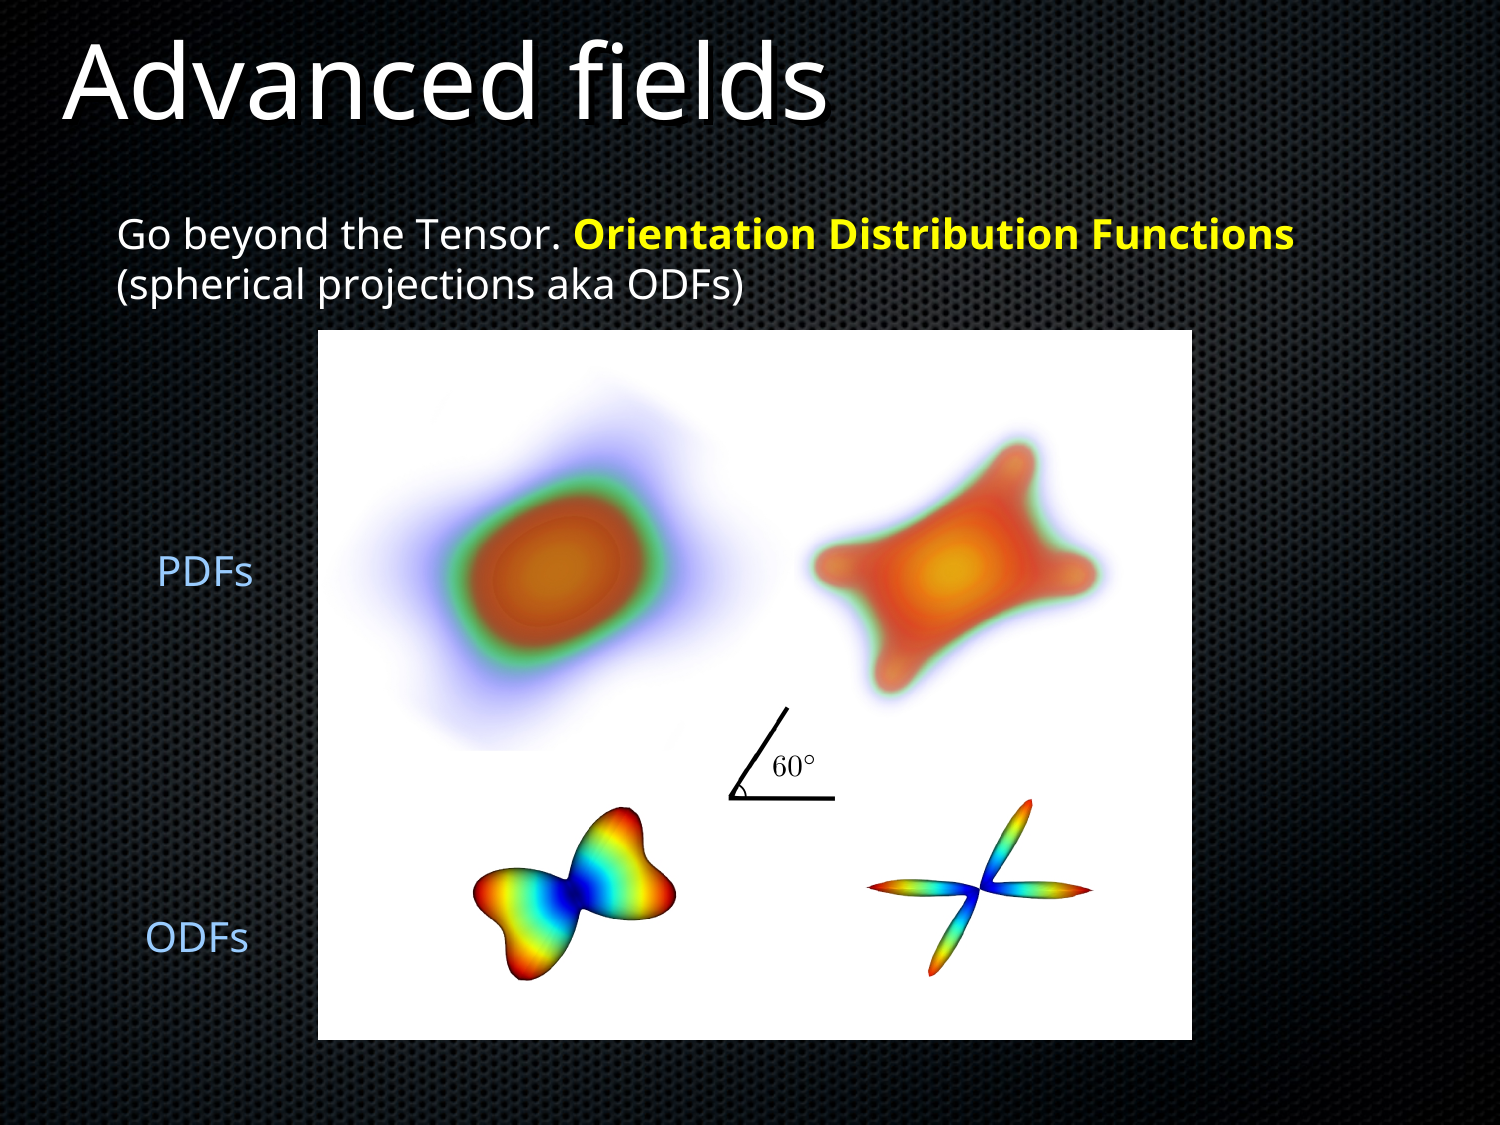

# Advanced fields
Go beyond the Tensor. Orientation Distribution Functions
(spherical projections aka ODFs)
PDFs
ODFs